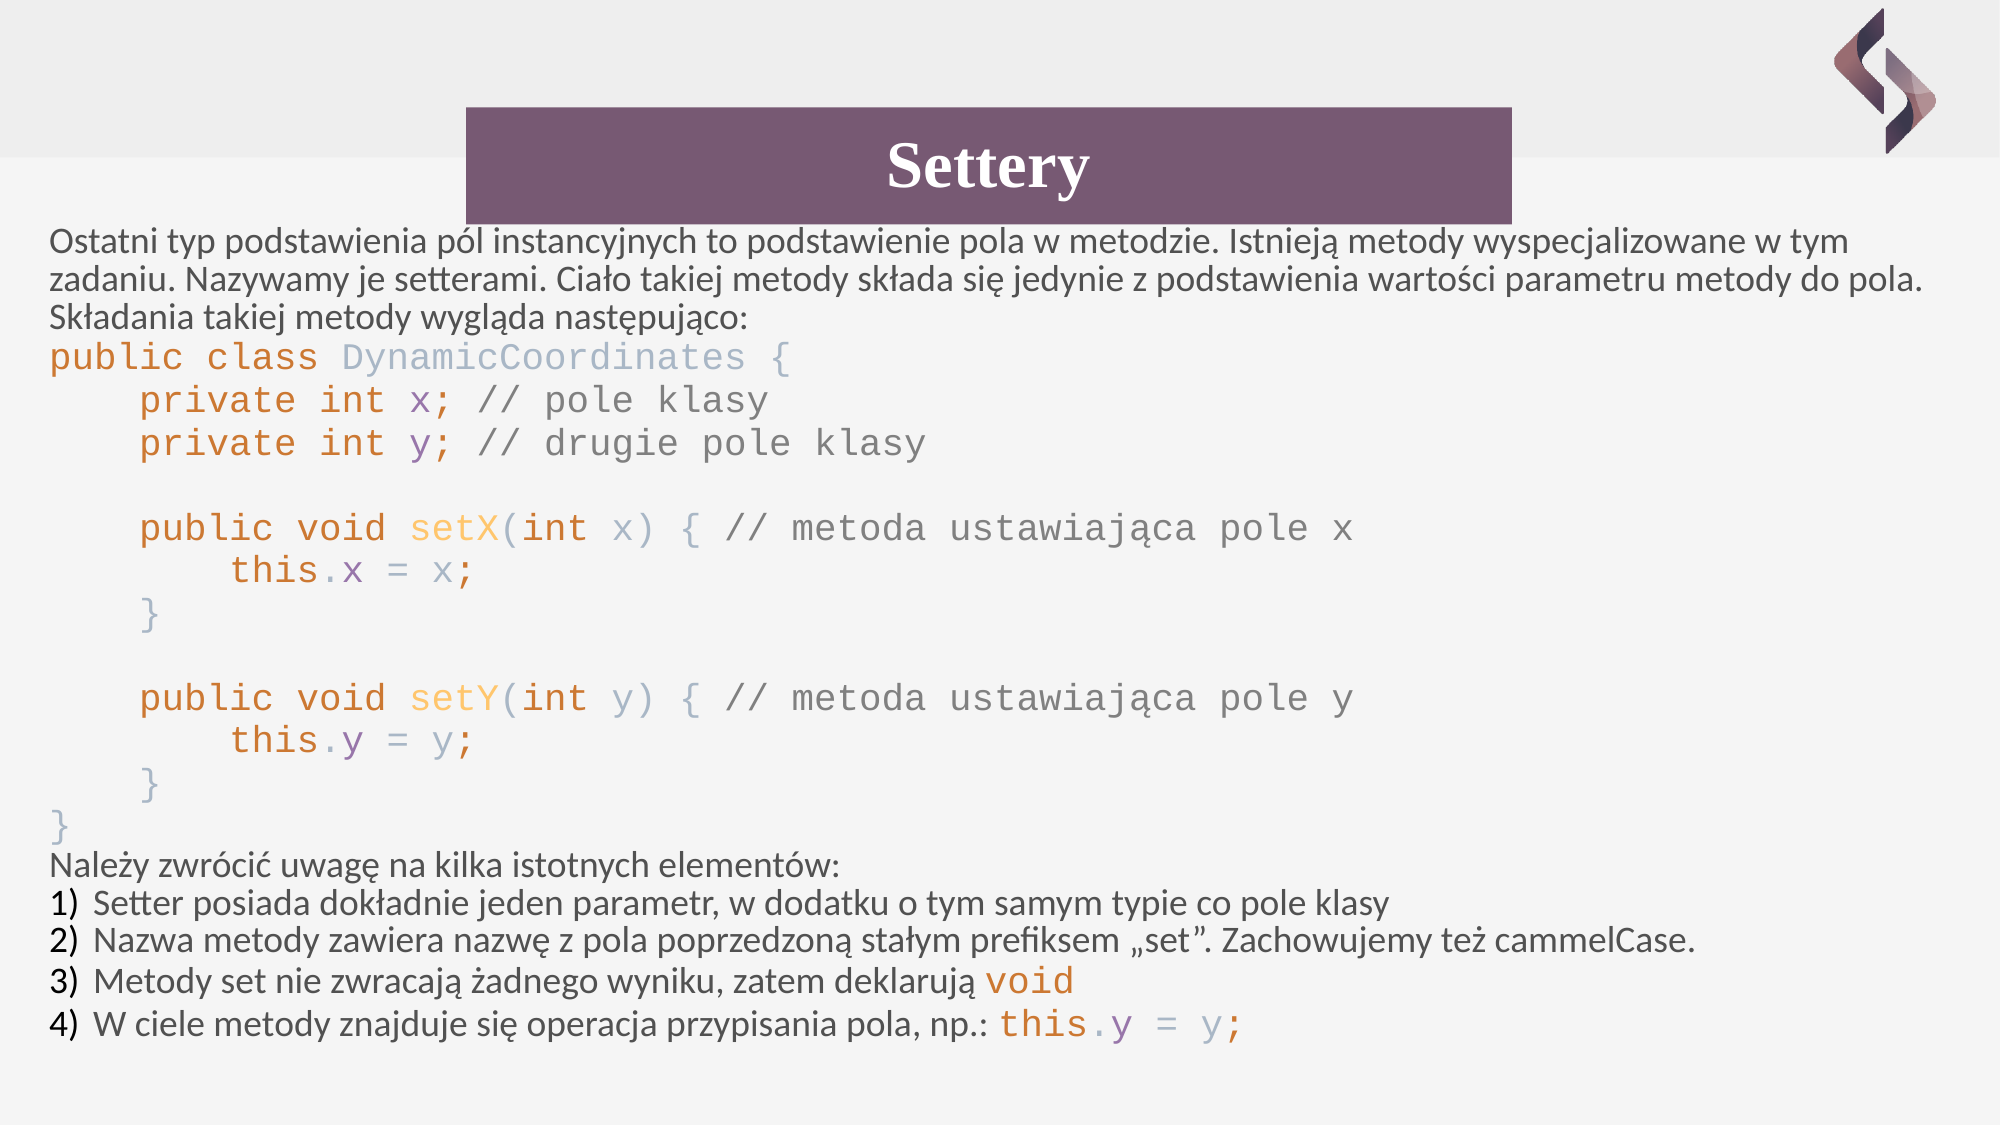

Settery
Ostatni typ podstawienia pól instancyjnych to podstawienie pola w metodzie. Istnieją metody wyspecjalizowane w tym zadaniu. Nazywamy je setterami. Ciało takiej metody składa się jedynie z podstawienia wartości parametru metody do pola. Składania takiej metody wygląda następująco:
public class DynamicCoordinates {
 private int x; // pole klasy
 private int y; // drugie pole klasy
 public void setX(int x) { // metoda ustawiająca pole x
 this.x = x;
 }
 public void setY(int y) { // metoda ustawiająca pole y
 this.y = y;
 }
}
Należy zwrócić uwagę na kilka istotnych elementów:
 Setter posiada dokładnie jeden parametr, w dodatku o tym samym typie co pole klasy
 Nazwa metody zawiera nazwę z pola poprzedzoną stałym prefiksem „set”. Zachowujemy też cammelCase.
 Metody set nie zwracają żadnego wyniku, zatem deklarują void
 W ciele metody znajduje się operacja przypisania pola, np.: this.y = y;